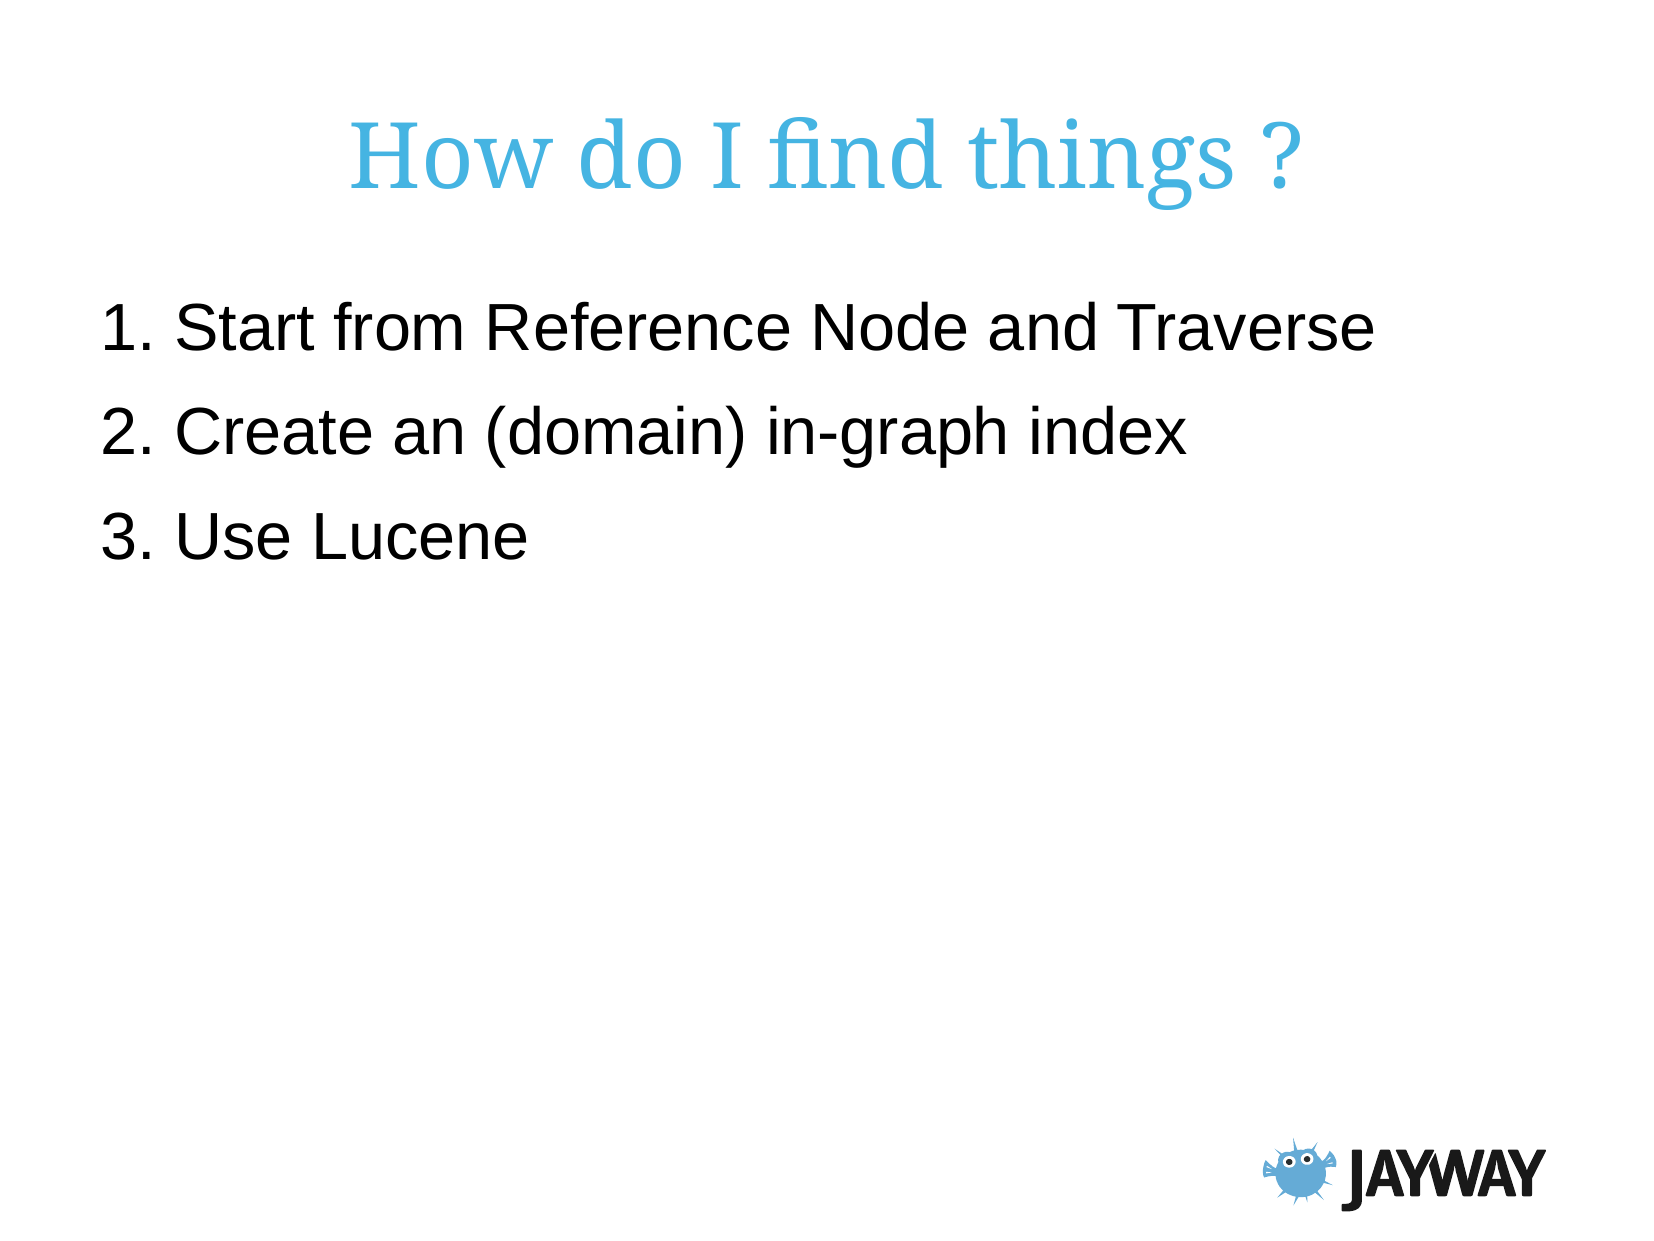

# How do I find things ?
 Start from Reference Node and Traverse
 Create an (domain) in-graph index
 Use Lucene